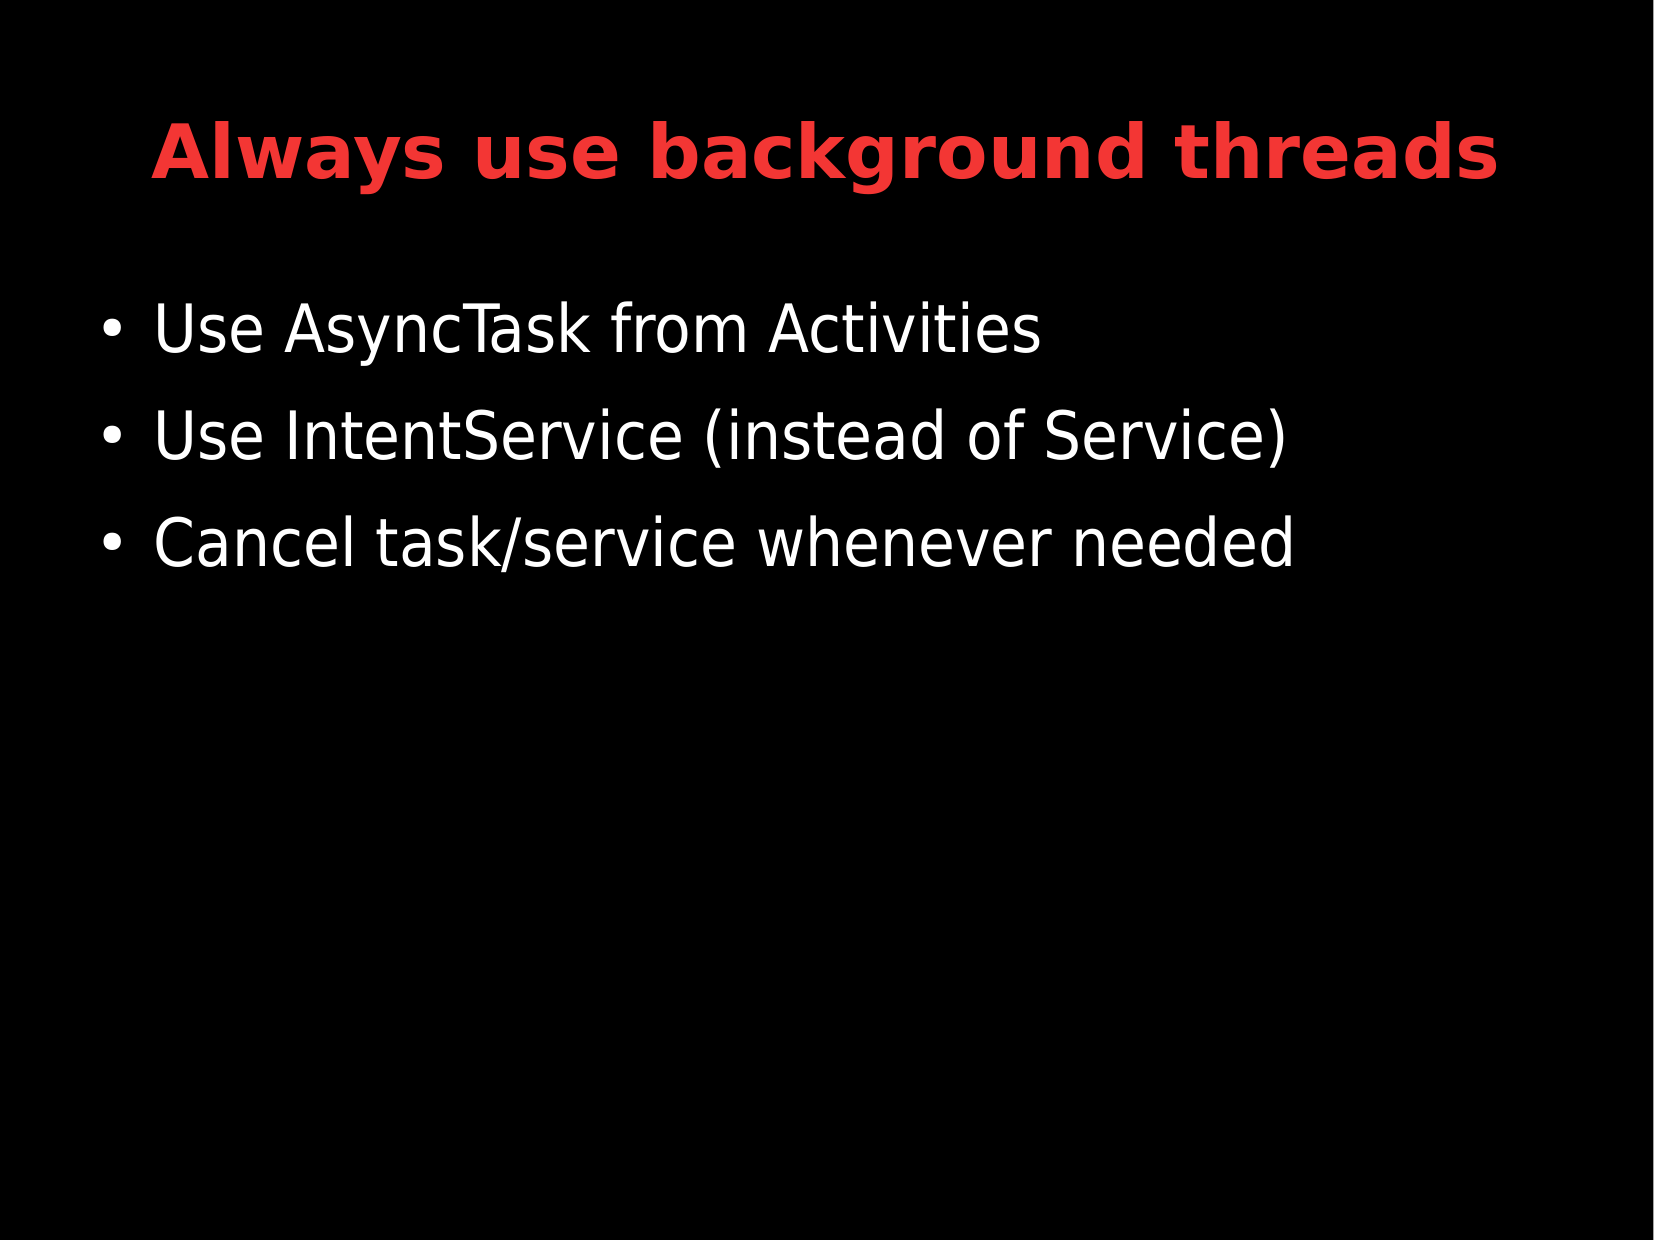

# Always use background threads
Use AsyncTask from Activities
Use IntentService (instead of Service)
Cancel task/service whenever needed